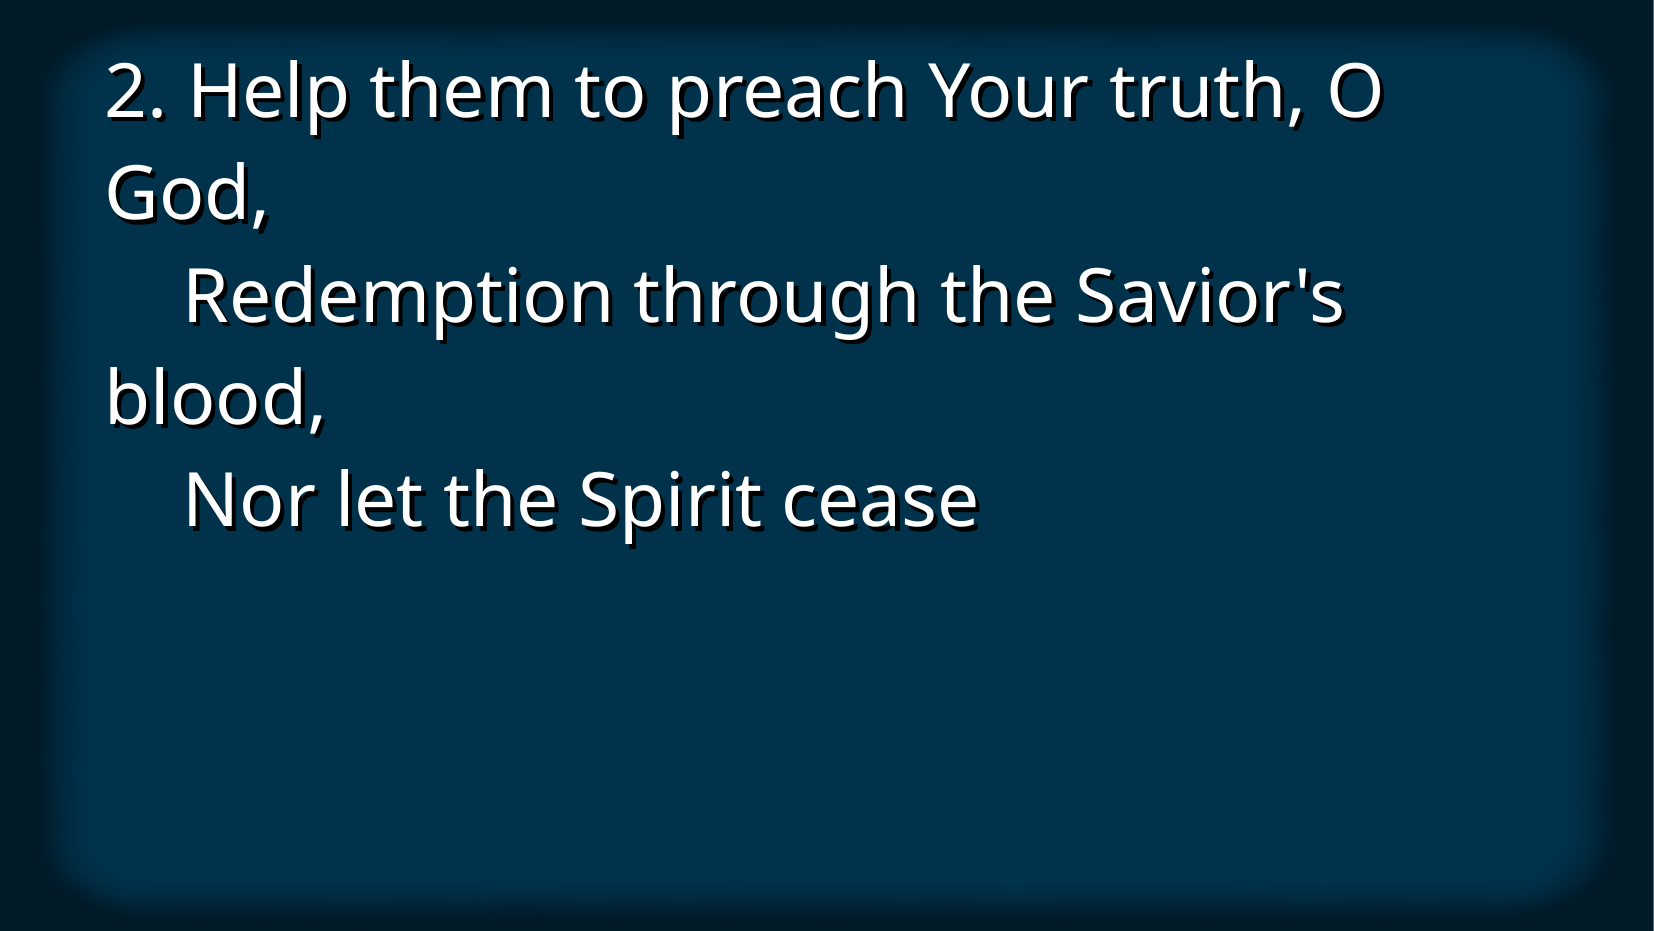

2. Help them to preach Your truth, O God,
 Redemption through the Savior's blood,
 Nor let the Spirit cease